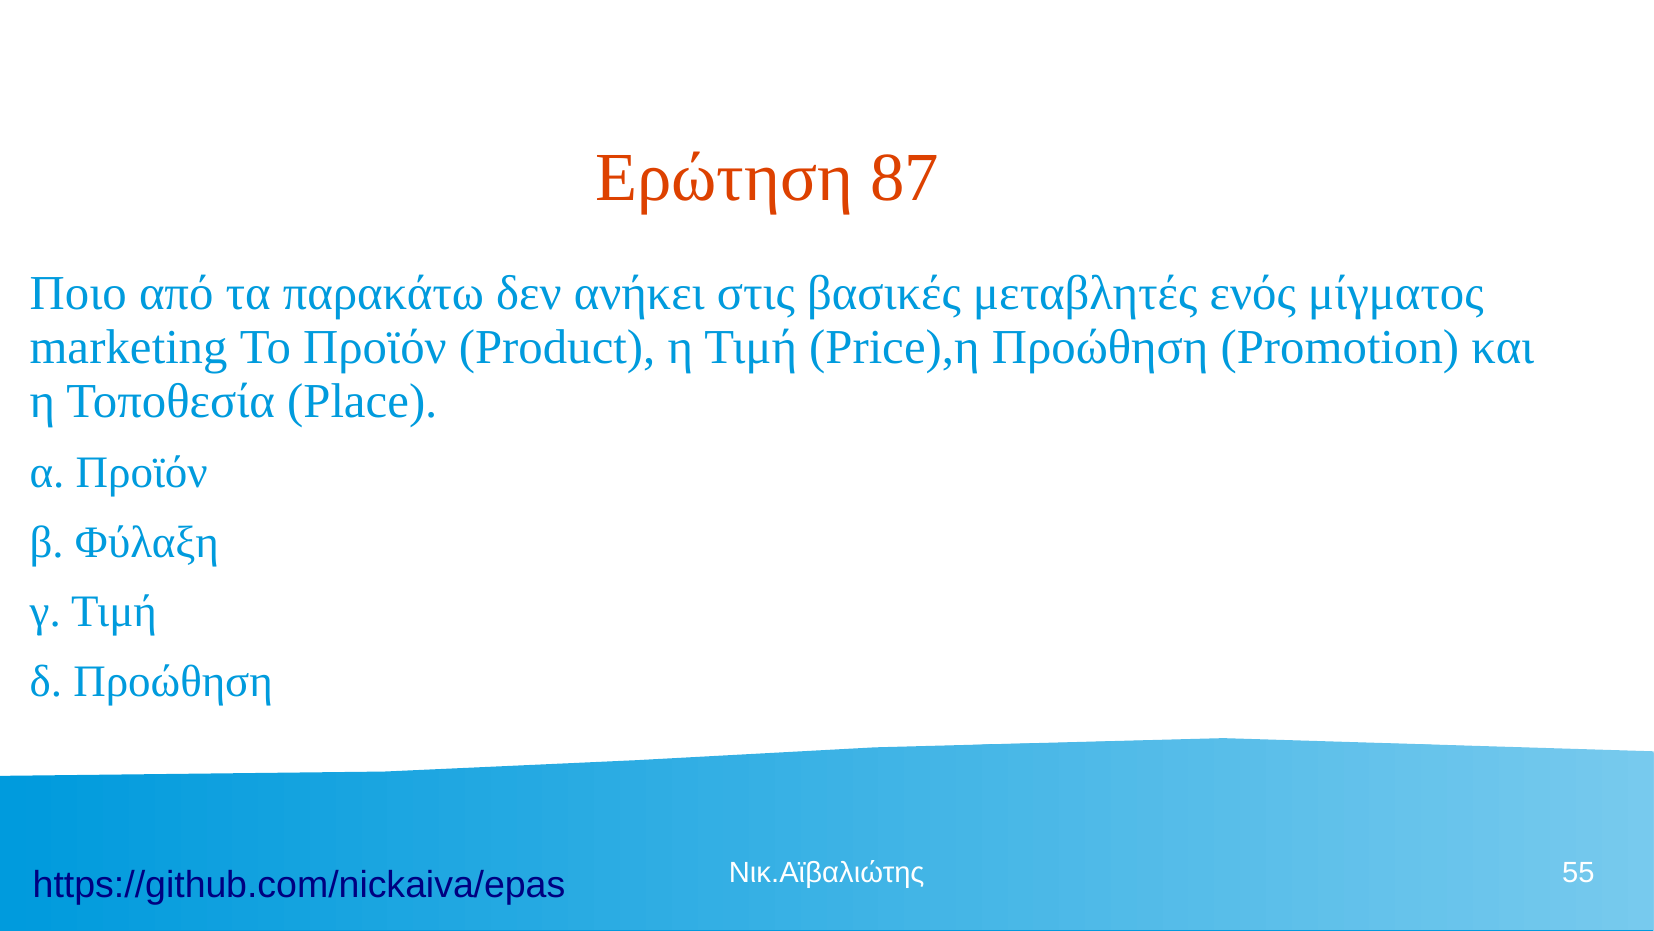

# Ερώτηση 87
Ποιο από τα παρακάτω δεν ανήκει στις βασικές μεταβλητές ενός μίγματος marketing Το Προϊόν (Product), η Τιμή (Price),η Προώθηση (Promotion) και η Τοποθεσία (Place).
α. Προϊόν
β. Φύλαξη
γ. Τιμή
δ. Προώθηση
Νικ.Αϊβαλιώτης
55